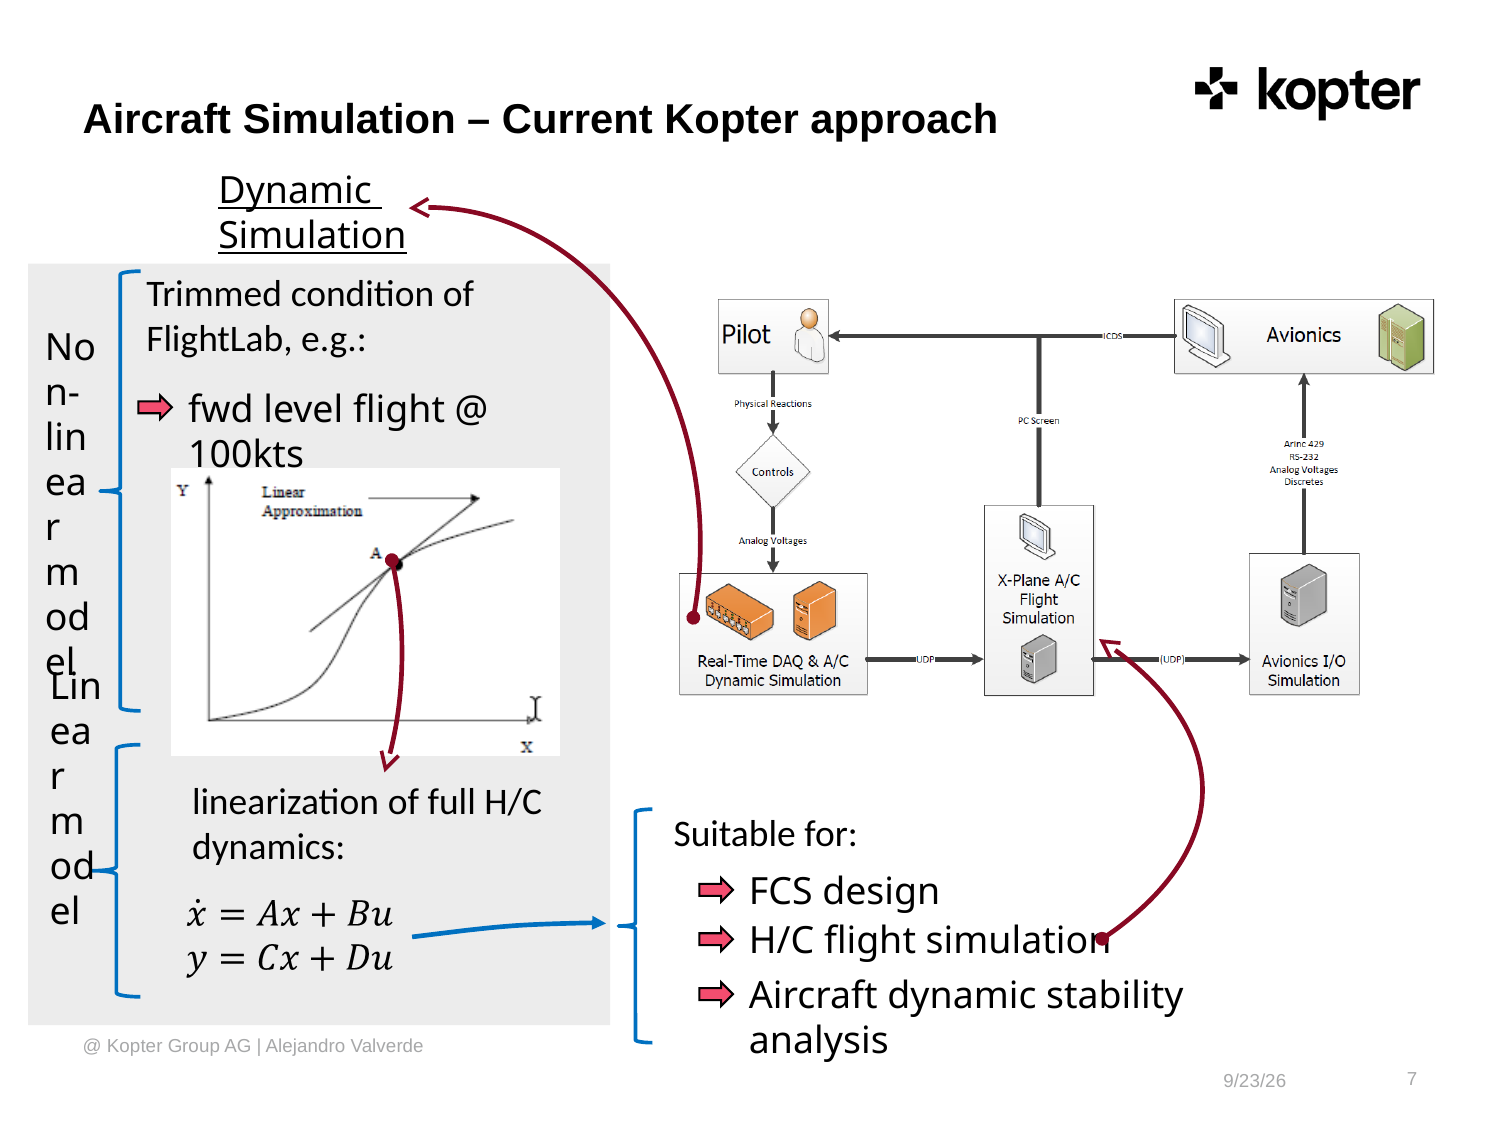

# Aircraft Simulation – Current Kopter approach
Dynamic
Simulation
Trimmed condition of
FlightLab, e.g.:
Non-linear model
fwd level flight @ 100kts
Linear model
linearization of full H/C dynamics:
Suitable for:
FCS design
H/C flight simulation
Aircraft dynamic stability analysis
@ Kopter Group AG | Alejandro Valverde